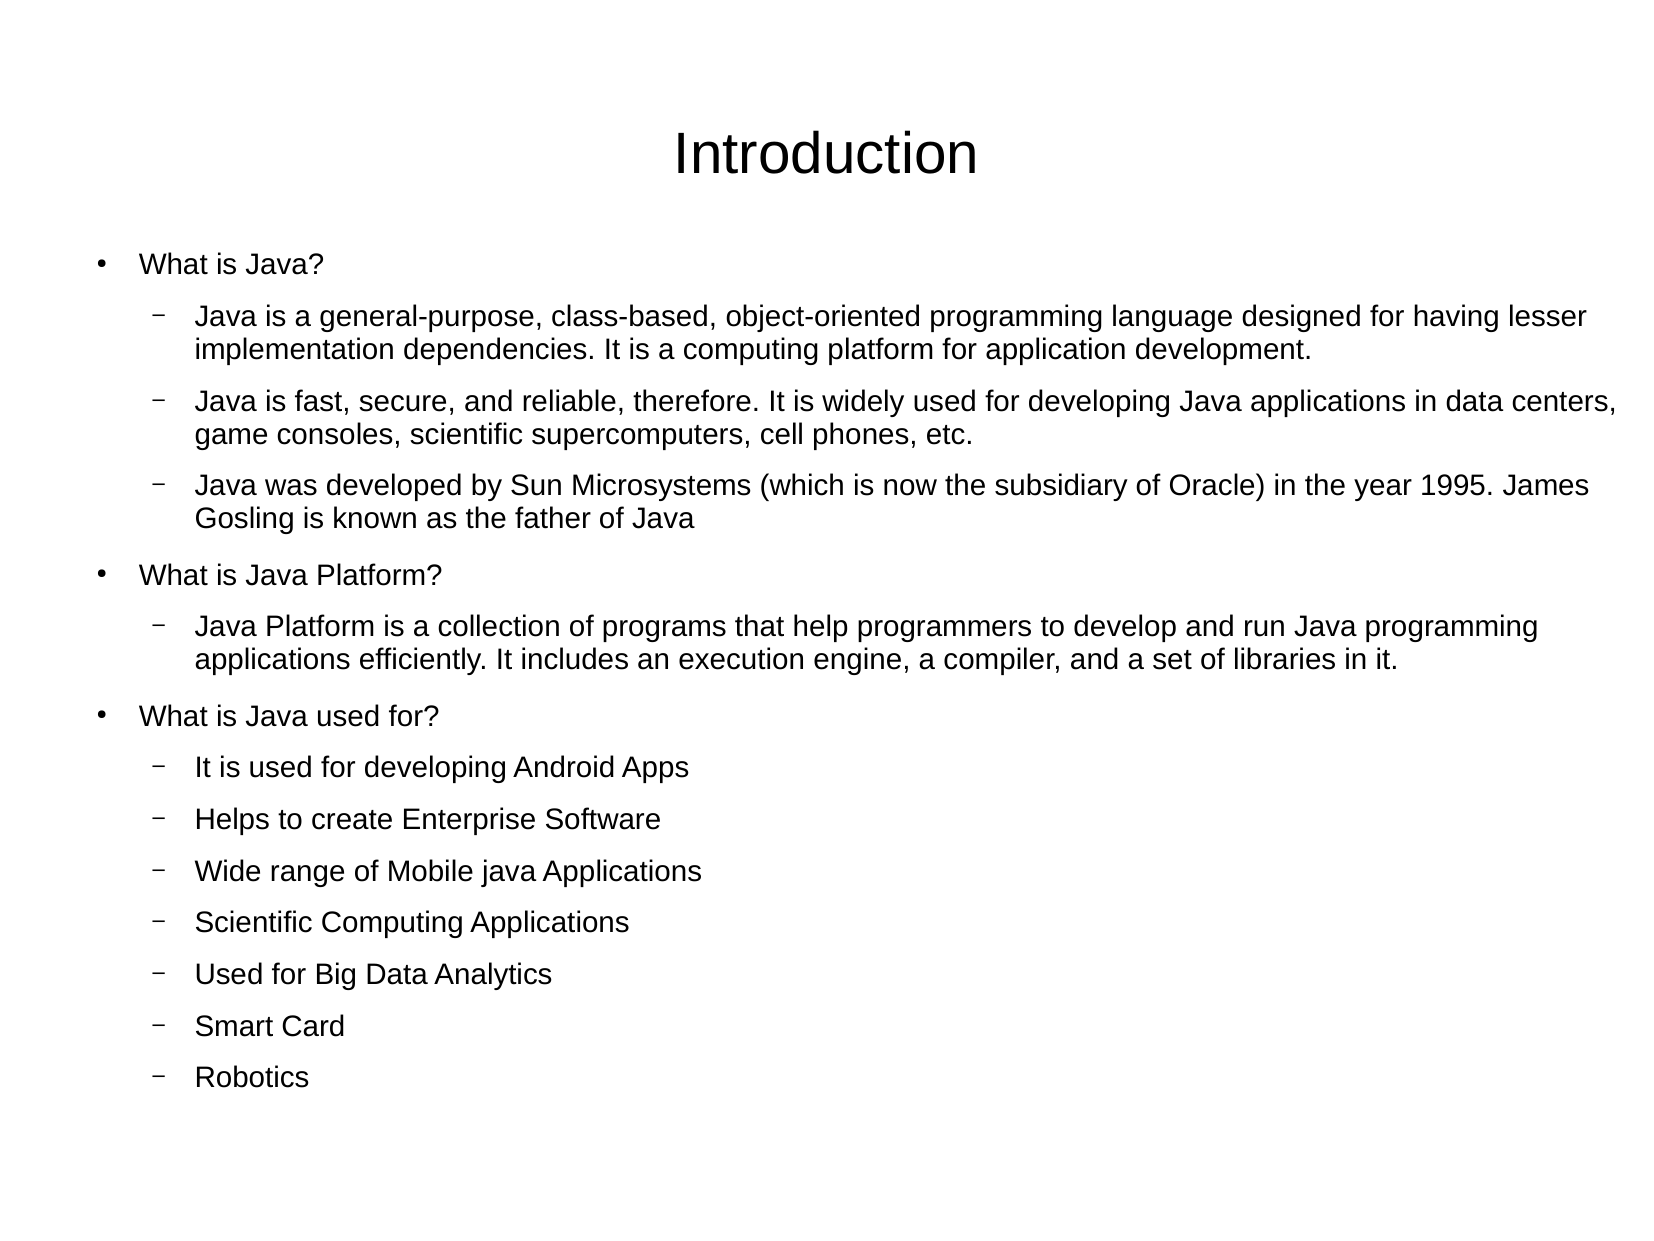

# Introduction
What is Java?
Java is a general-purpose, class-based, object-oriented programming language designed for having lesser implementation dependencies. It is a computing platform for application development.
Java is fast, secure, and reliable, therefore. It is widely used for developing Java applications in data centers, game consoles, scientific supercomputers, cell phones, etc.
Java was developed by Sun Microsystems (which is now the subsidiary of Oracle) in the year 1995. James Gosling is known as the father of Java
What is Java Platform?
Java Platform is a collection of programs that help programmers to develop and run Java programming applications efficiently. It includes an execution engine, a compiler, and a set of libraries in it.
What is Java used for?
It is used for developing Android Apps
Helps to create Enterprise Software
Wide range of Mobile java Applications
Scientific Computing Applications
Used for Big Data Analytics
Smart Card
Robotics